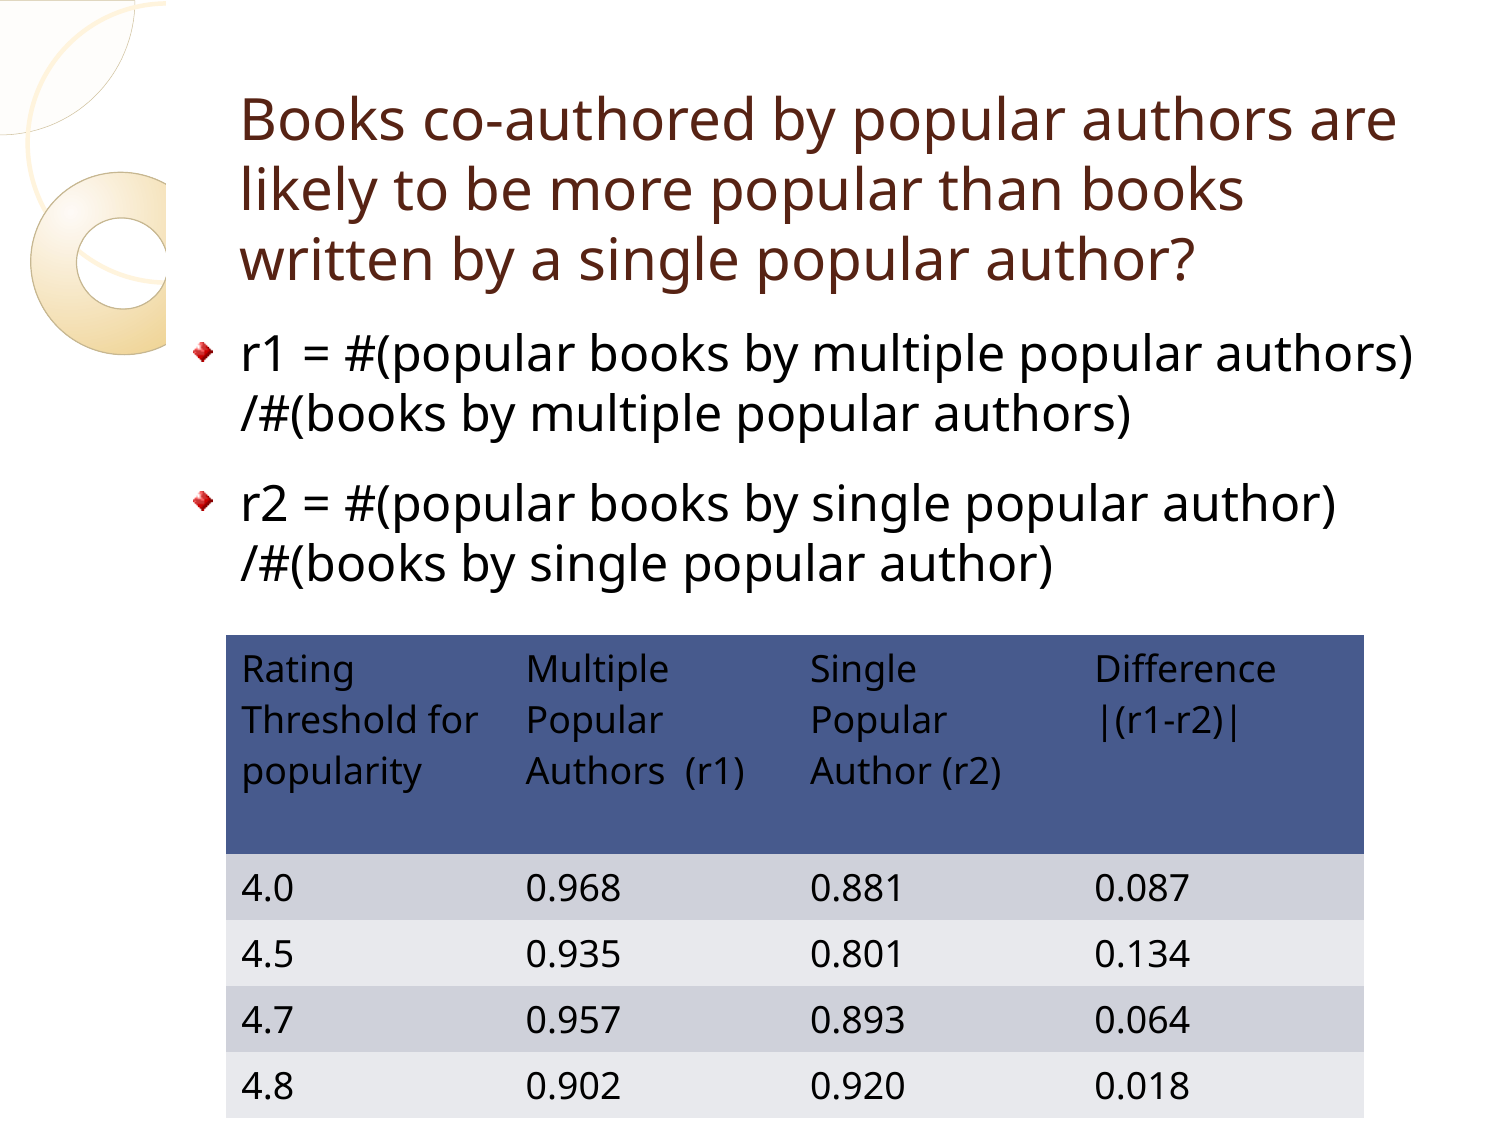

# Books co-authored by popular authors are likely to be more popular than books written by a single popular author?
r1 = #(popular books by multiple popular authors) /#(books by multiple popular authors)
r2 = #(popular books by single popular author) /#(books by single popular author)
| Rating Threshold for popularity | Multiple Popular Authors (r1) | Single Popular Author (r2) | Difference |(r1-r2)| |
| --- | --- | --- | --- |
| 4.0 | 0.968 | 0.881 | 0.087 |
| 4.5 | 0.935 | 0.801 | 0.134 |
| 4.7 | 0.957 | 0.893 | 0.064 |
| 4.8 | 0.902 | 0.920 | 0.018 |